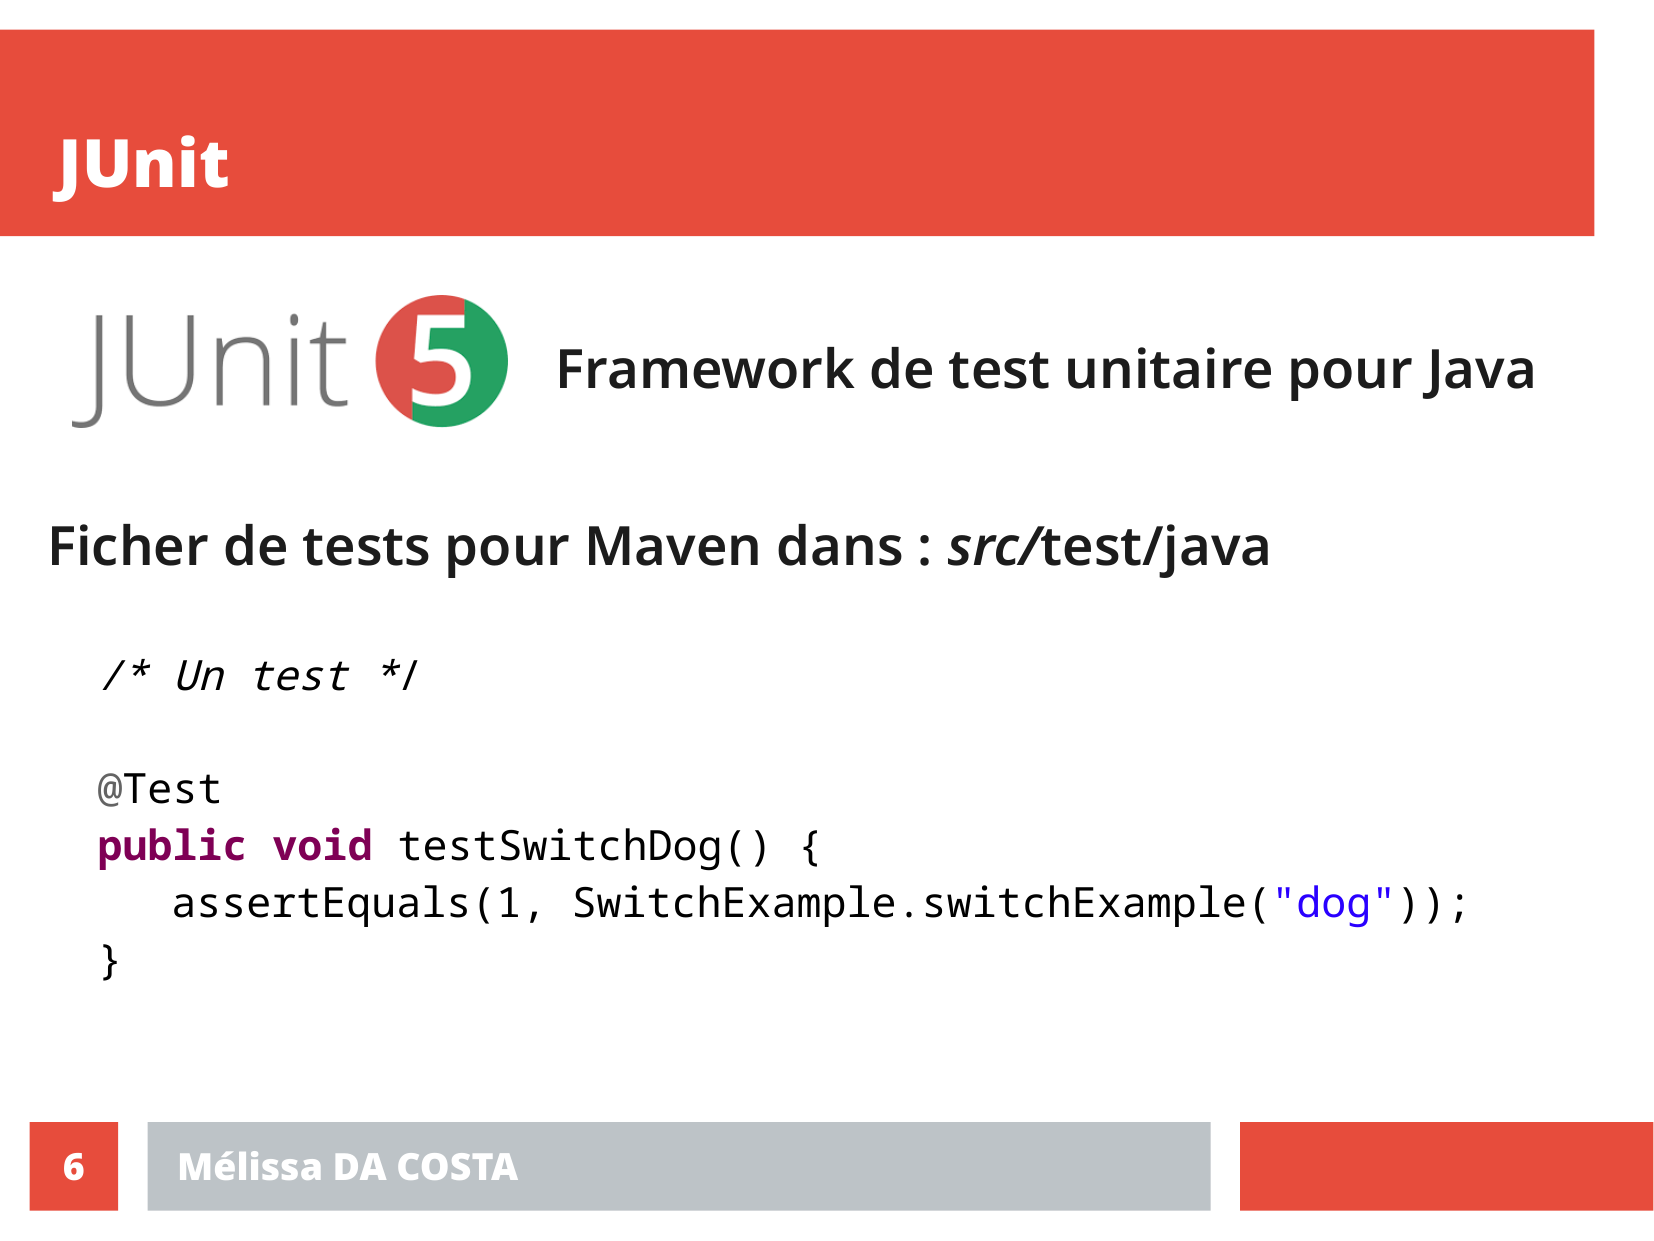

# JUnit
Framework de test unitaire pour Java
Ficher de tests pour Maven dans : src/test/java
/* Un test */
@Test
public void testSwitchDog() {
	assertEquals(1, SwitchExample.switchExample("dog"));
}
6
Mélissa DA COSTA